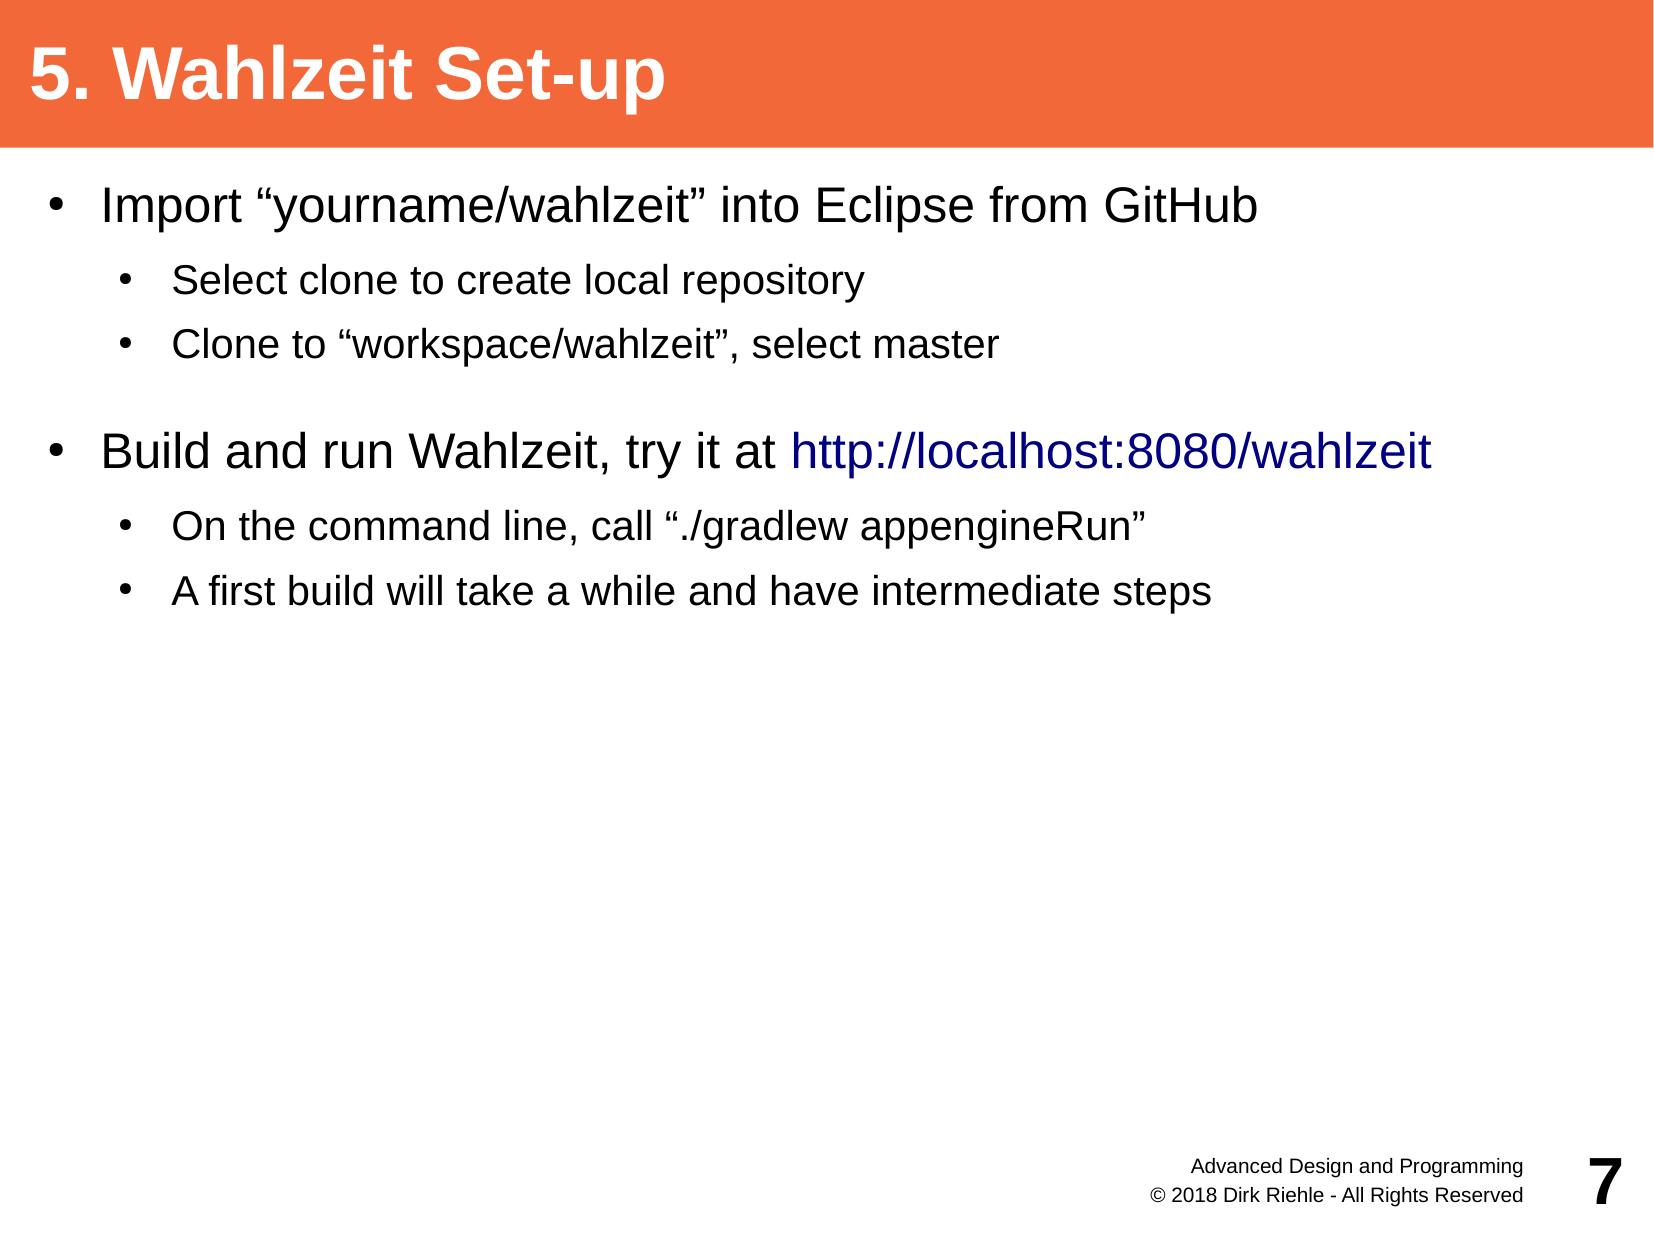

# 5. Wahlzeit Set-up
Import “yourname/wahlzeit” into Eclipse from GitHub
Select clone to create local repository
Clone to “workspace/wahlzeit”, select master
Build and run Wahlzeit, try it at http://localhost:8080/wahlzeit
On the command line, call “./gradlew appengineRun”
A first build will take a while and have intermediate steps
Advanced Design and Programming
7
© 2018 Dirk Riehle - All Rights Reserved